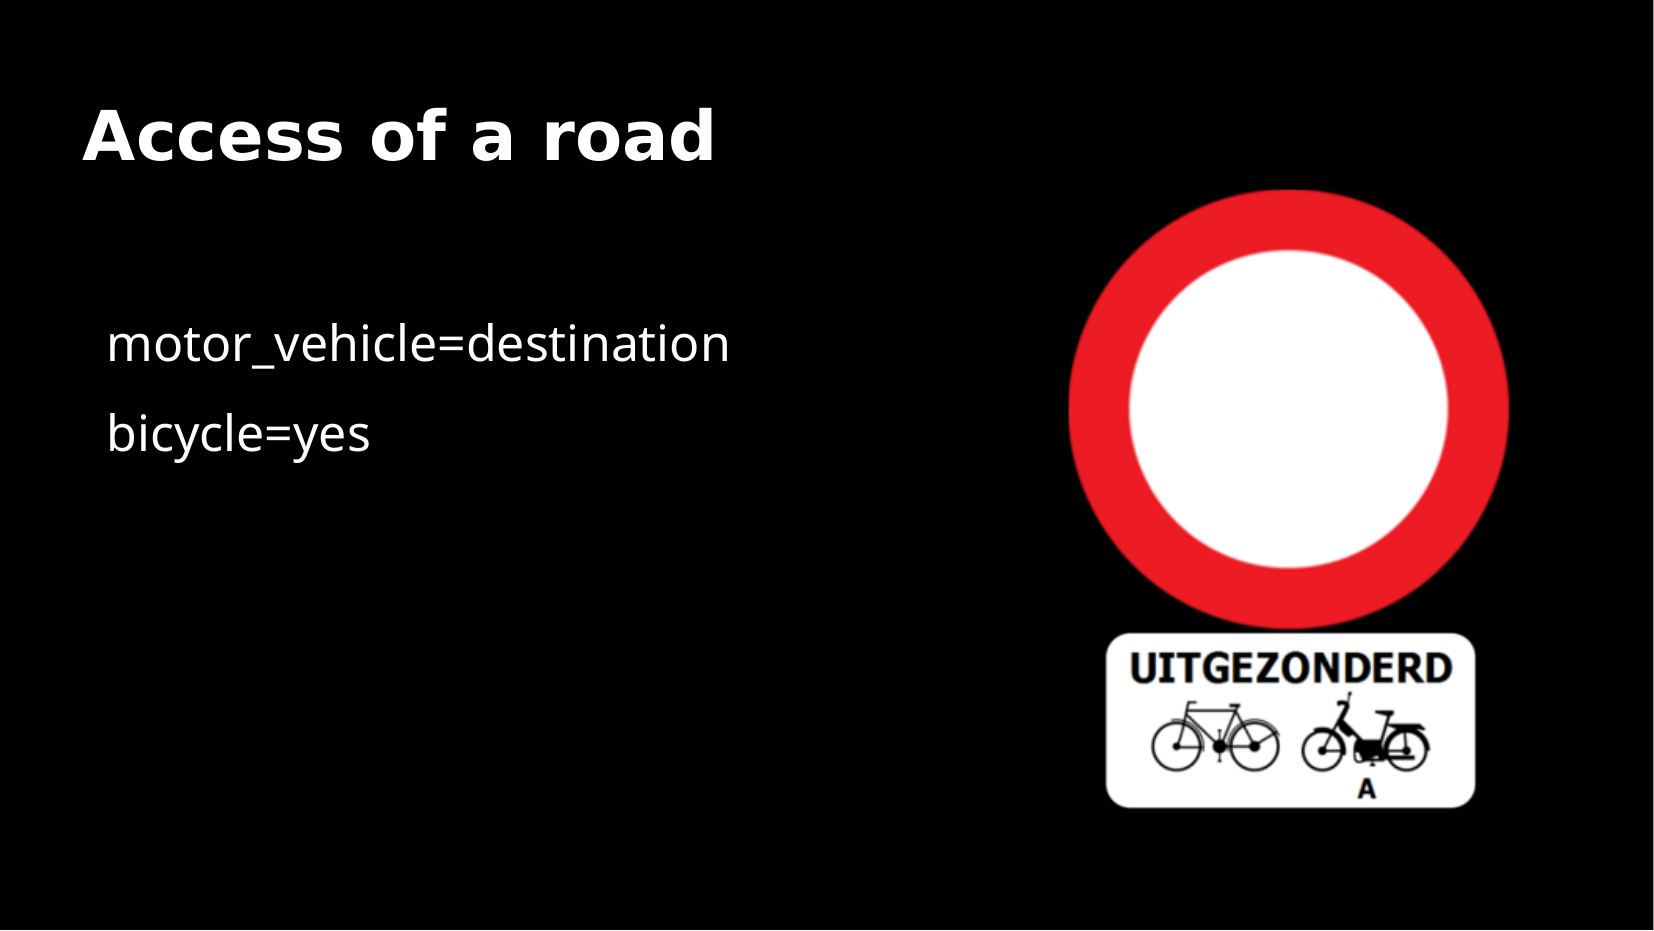

# Access of a road
motor_vehicle=destination
bicycle=yes